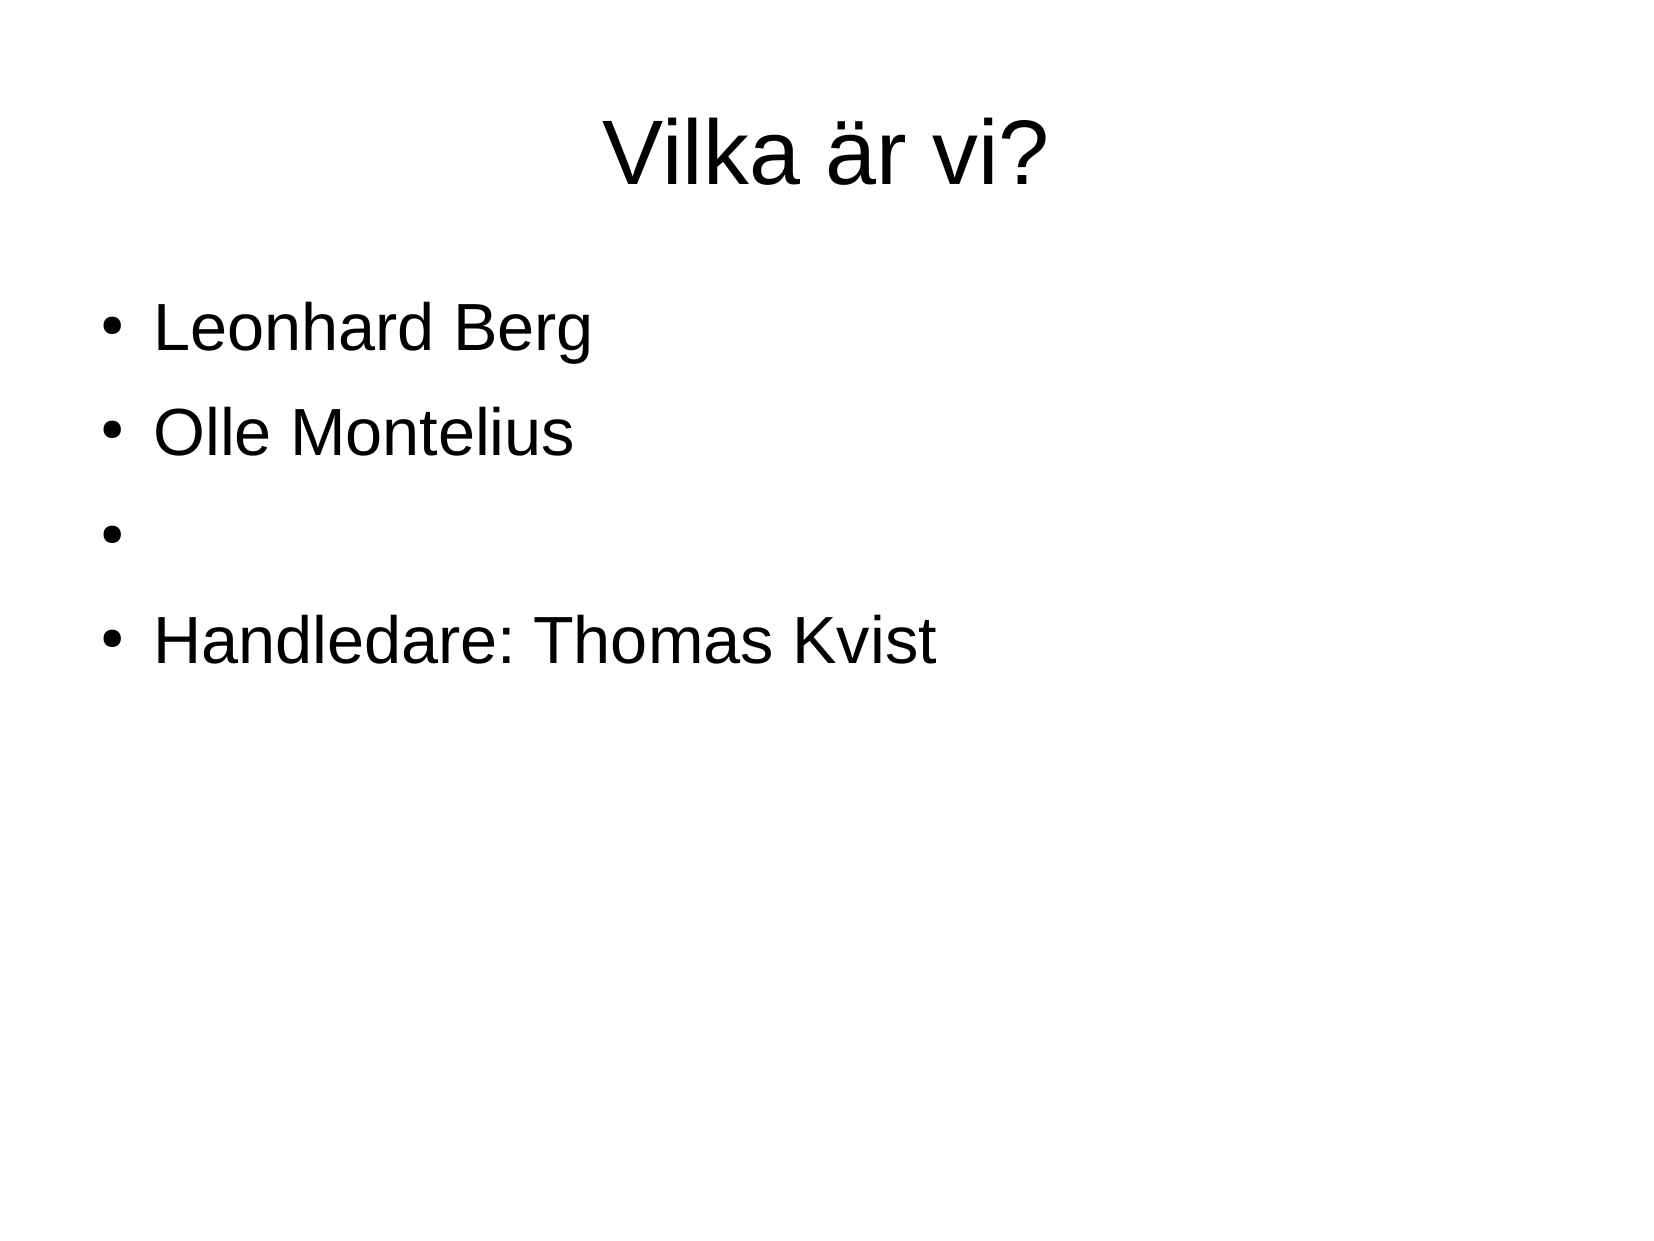

# Vilka är vi?
Leonhard Berg
Olle Montelius
Handledare: Thomas Kvist